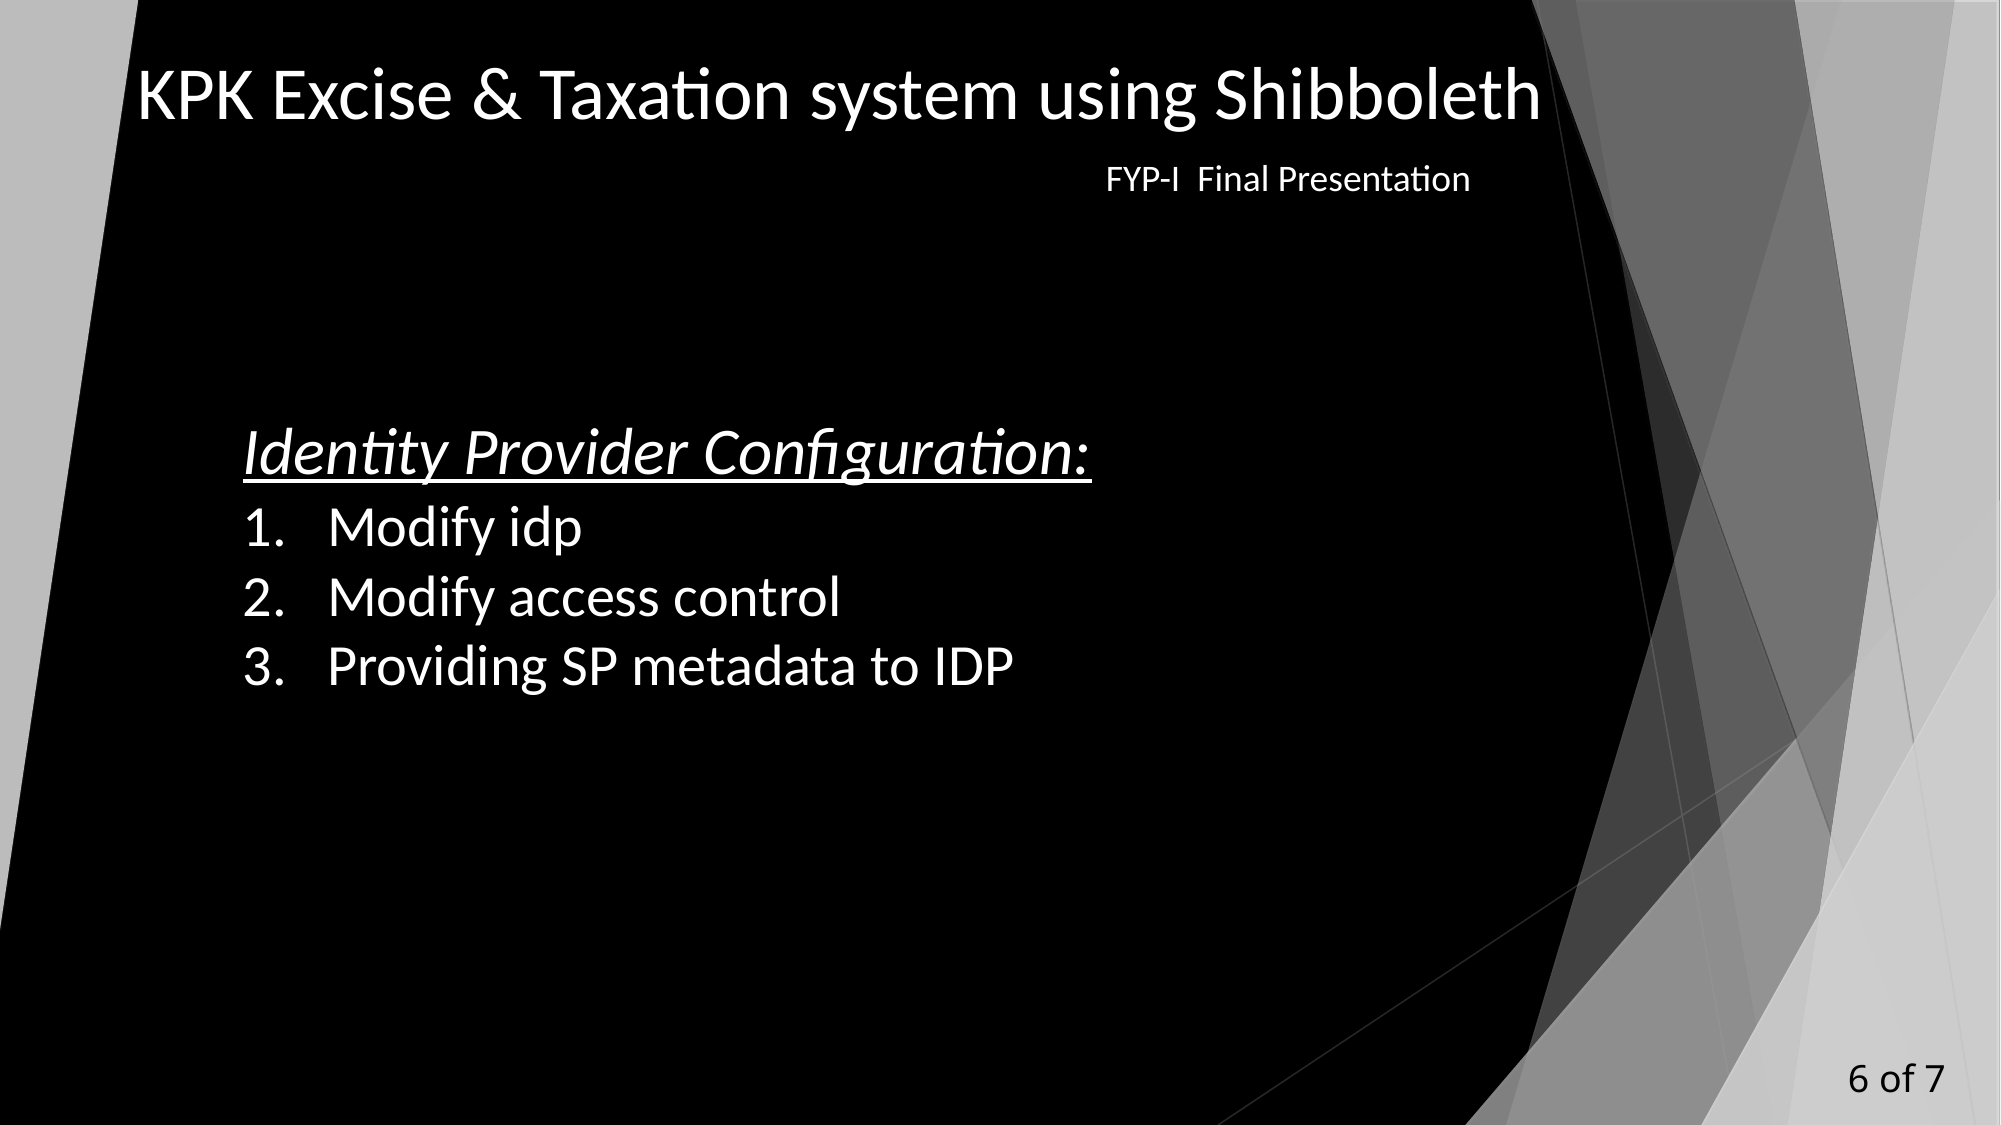

KPK Excise & Taxation system using Shibboleth
FYP-I Final Presentation
Identity Provider Configuration:
Modify idp
Modify access control
Providing SP metadata to IDP
 6 of 7